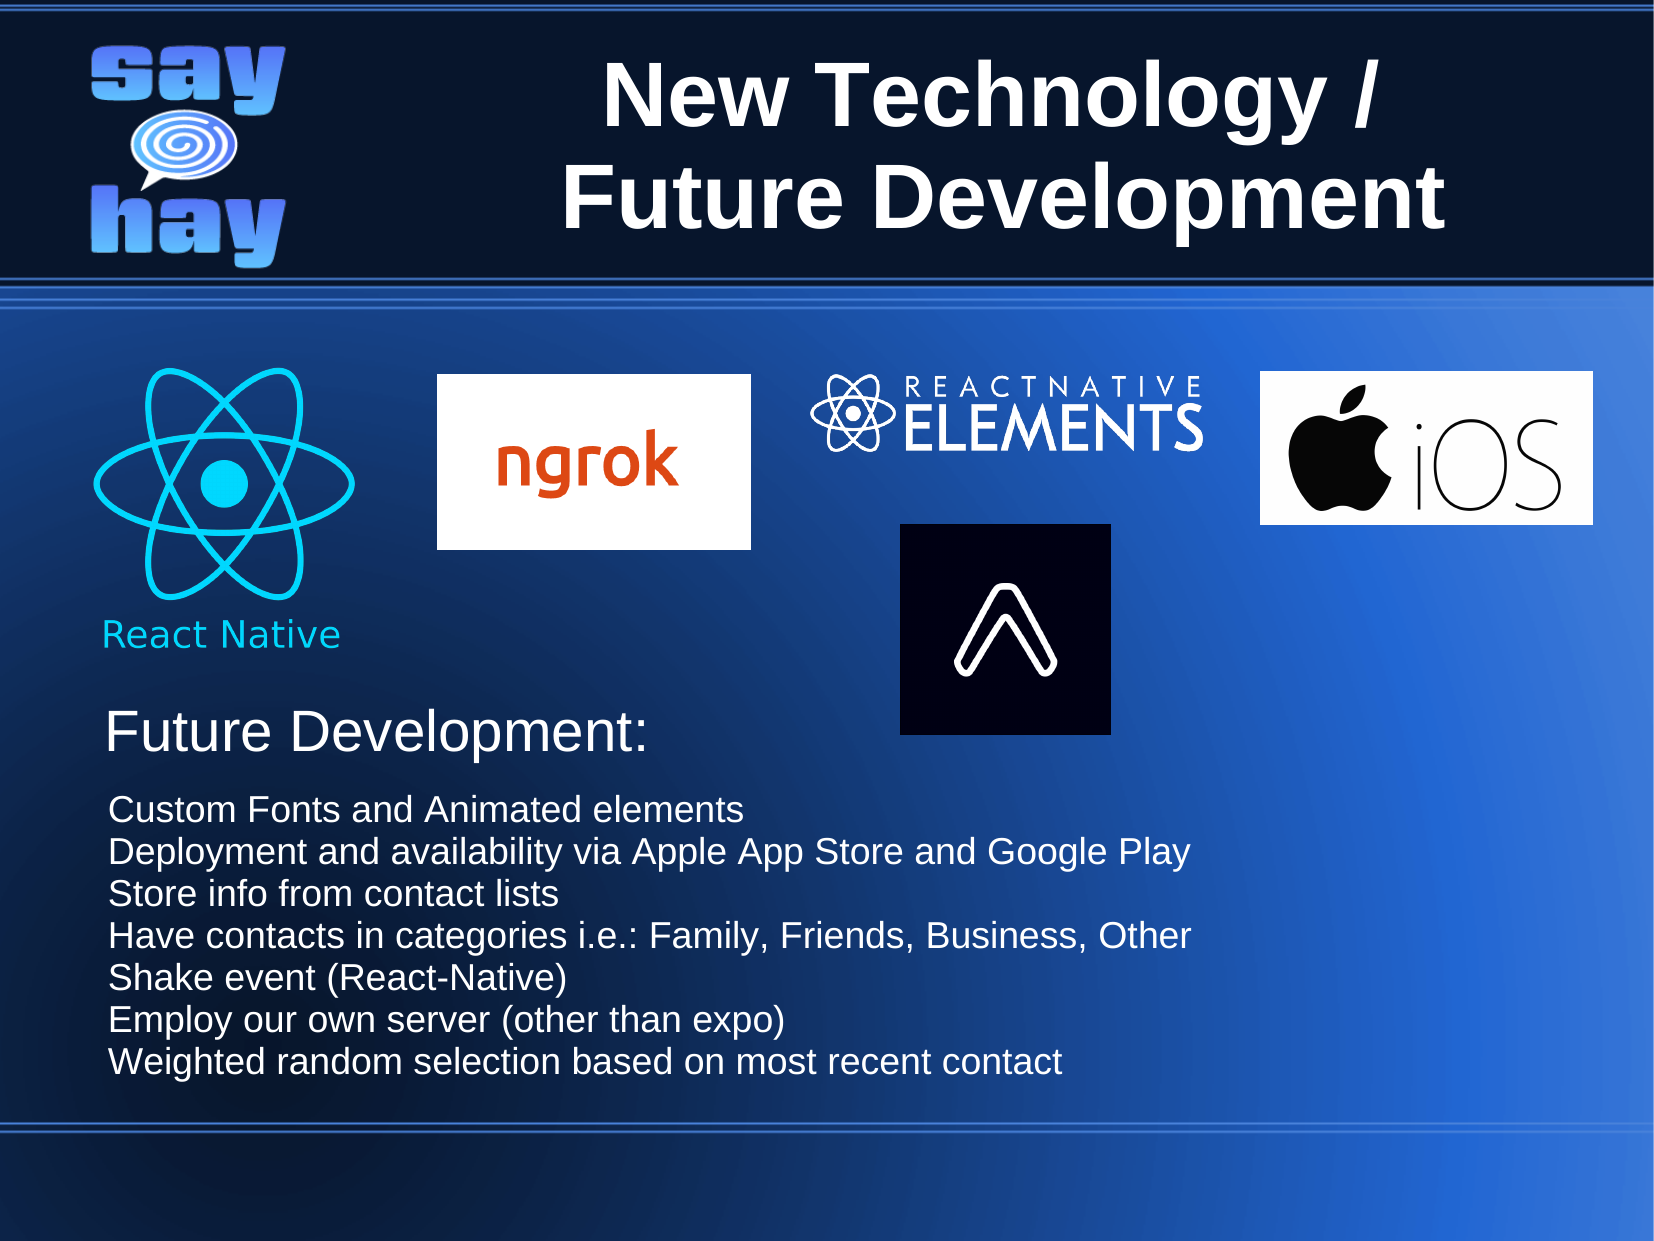

# New Technology / Future Development
Future Development:
Custom Fonts and Animated elements
Deployment and availability via Apple App Store and Google Play
Store info from contact lists
Have contacts in categories i.e.: Family, Friends, Business, Other
Shake event (React-Native)
Employ our own server (other than expo)
Weighted random selection based on most recent contact